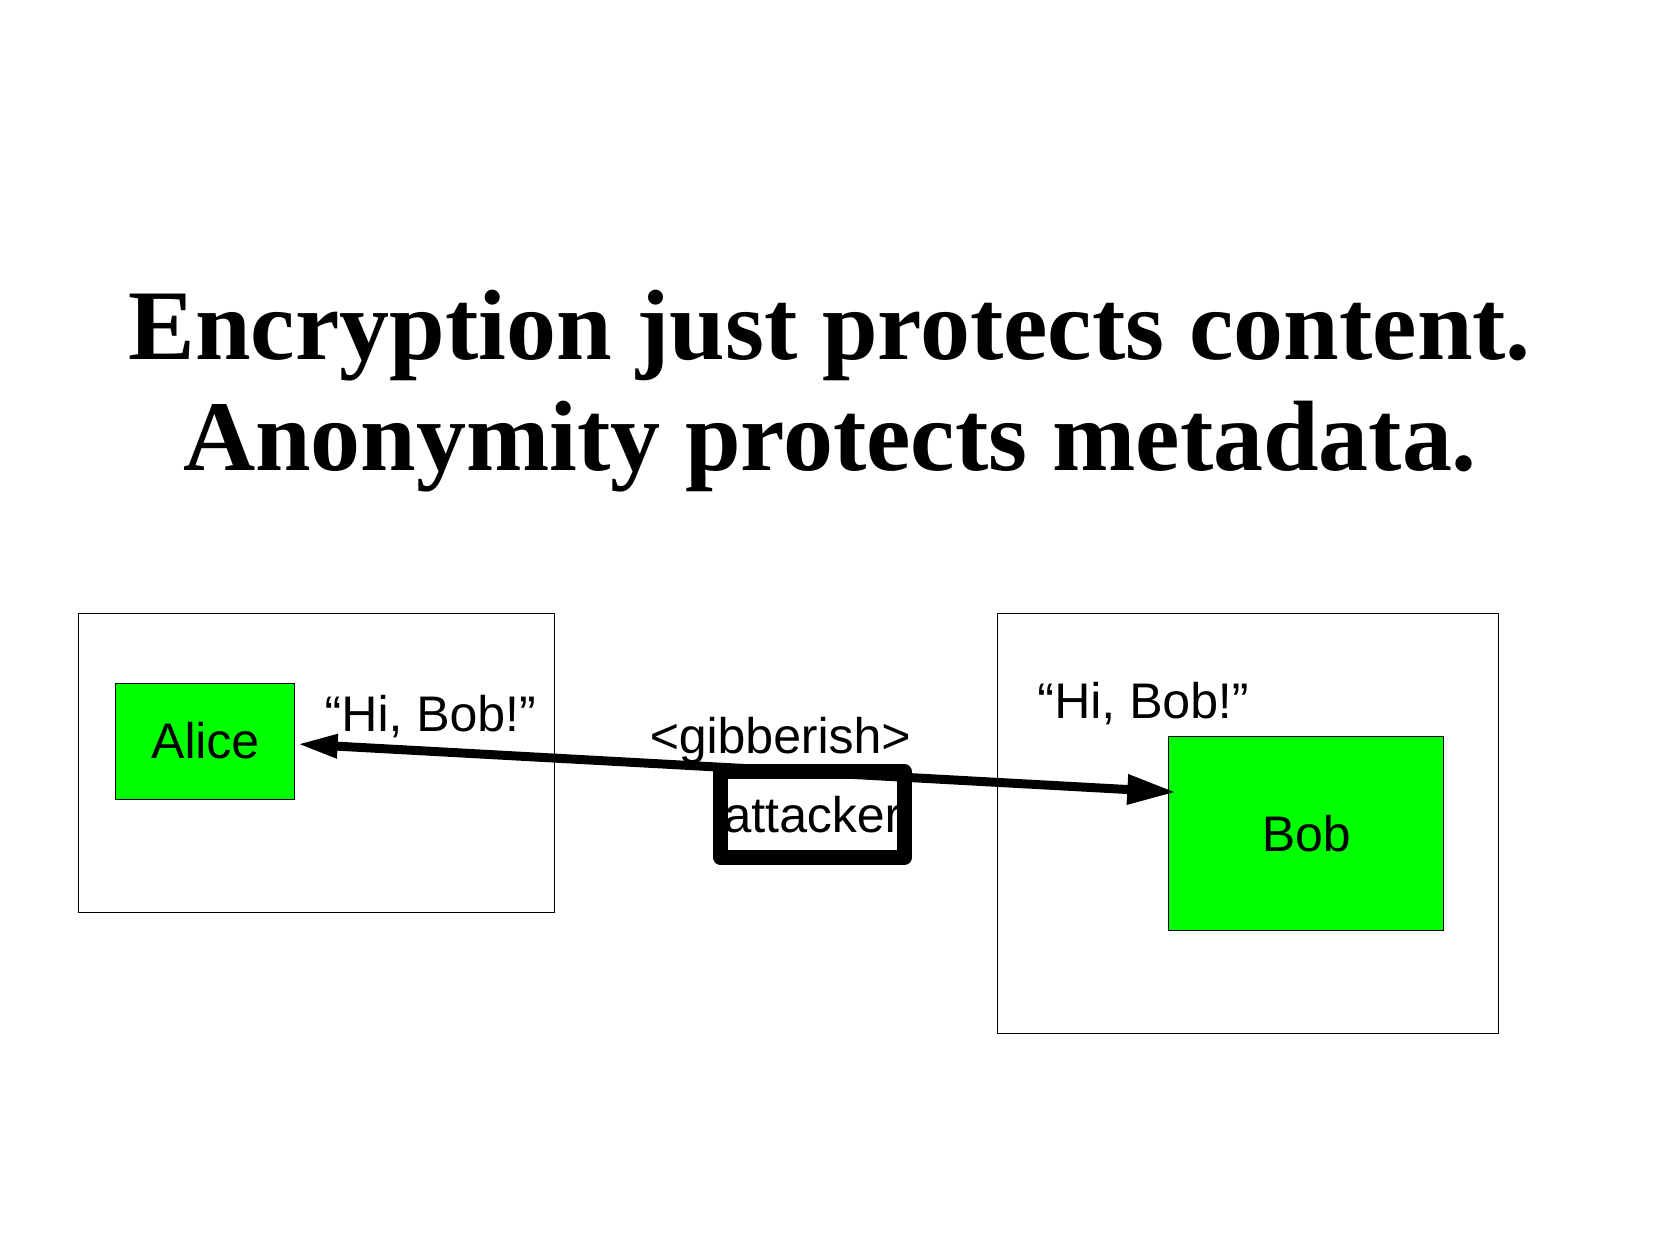

# Encryption just protects content. Anonymity protects metadata.
“Hi, Bob!”
“Hi, Bob!”
Alice
<gibberish>
Bob
attacker